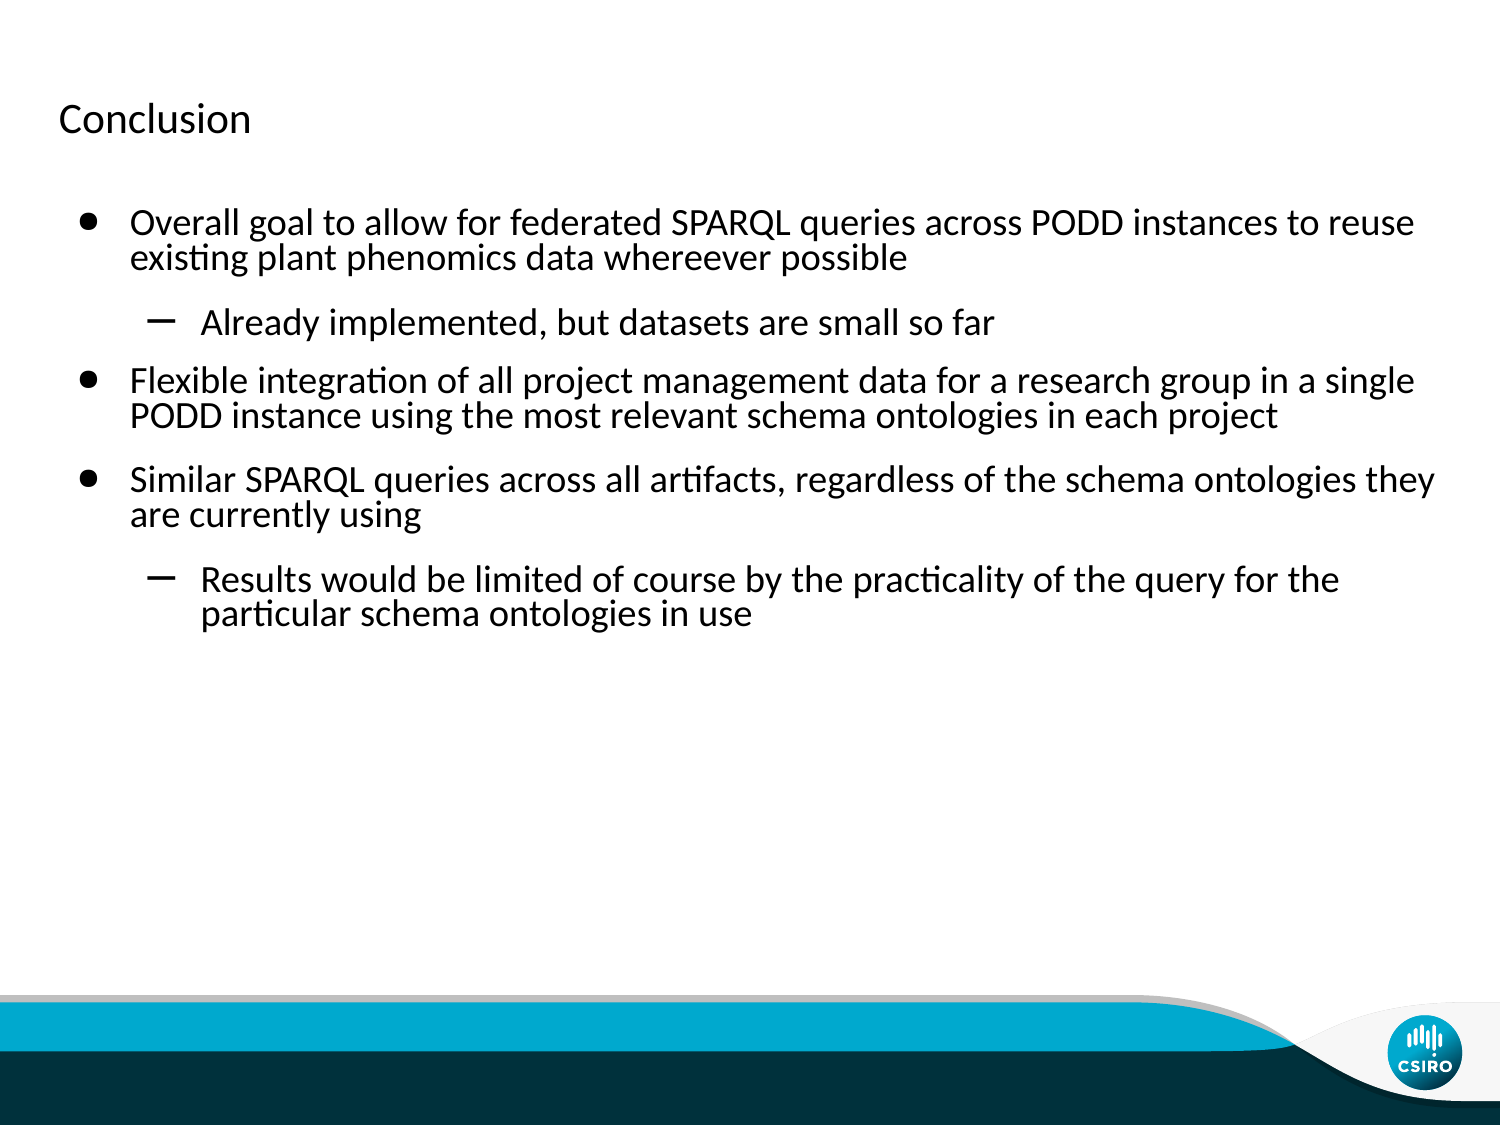

# Conclusion
Overall goal to allow for federated SPARQL queries across PODD instances to reuse existing plant phenomics data whereever possible
Already implemented, but datasets are small so far
Flexible integration of all project management data for a research group in a single PODD instance using the most relevant schema ontologies in each project
Similar SPARQL queries across all artifacts, regardless of the schema ontologies they are currently using
Results would be limited of course by the practicality of the query for the particular schema ontologies in use